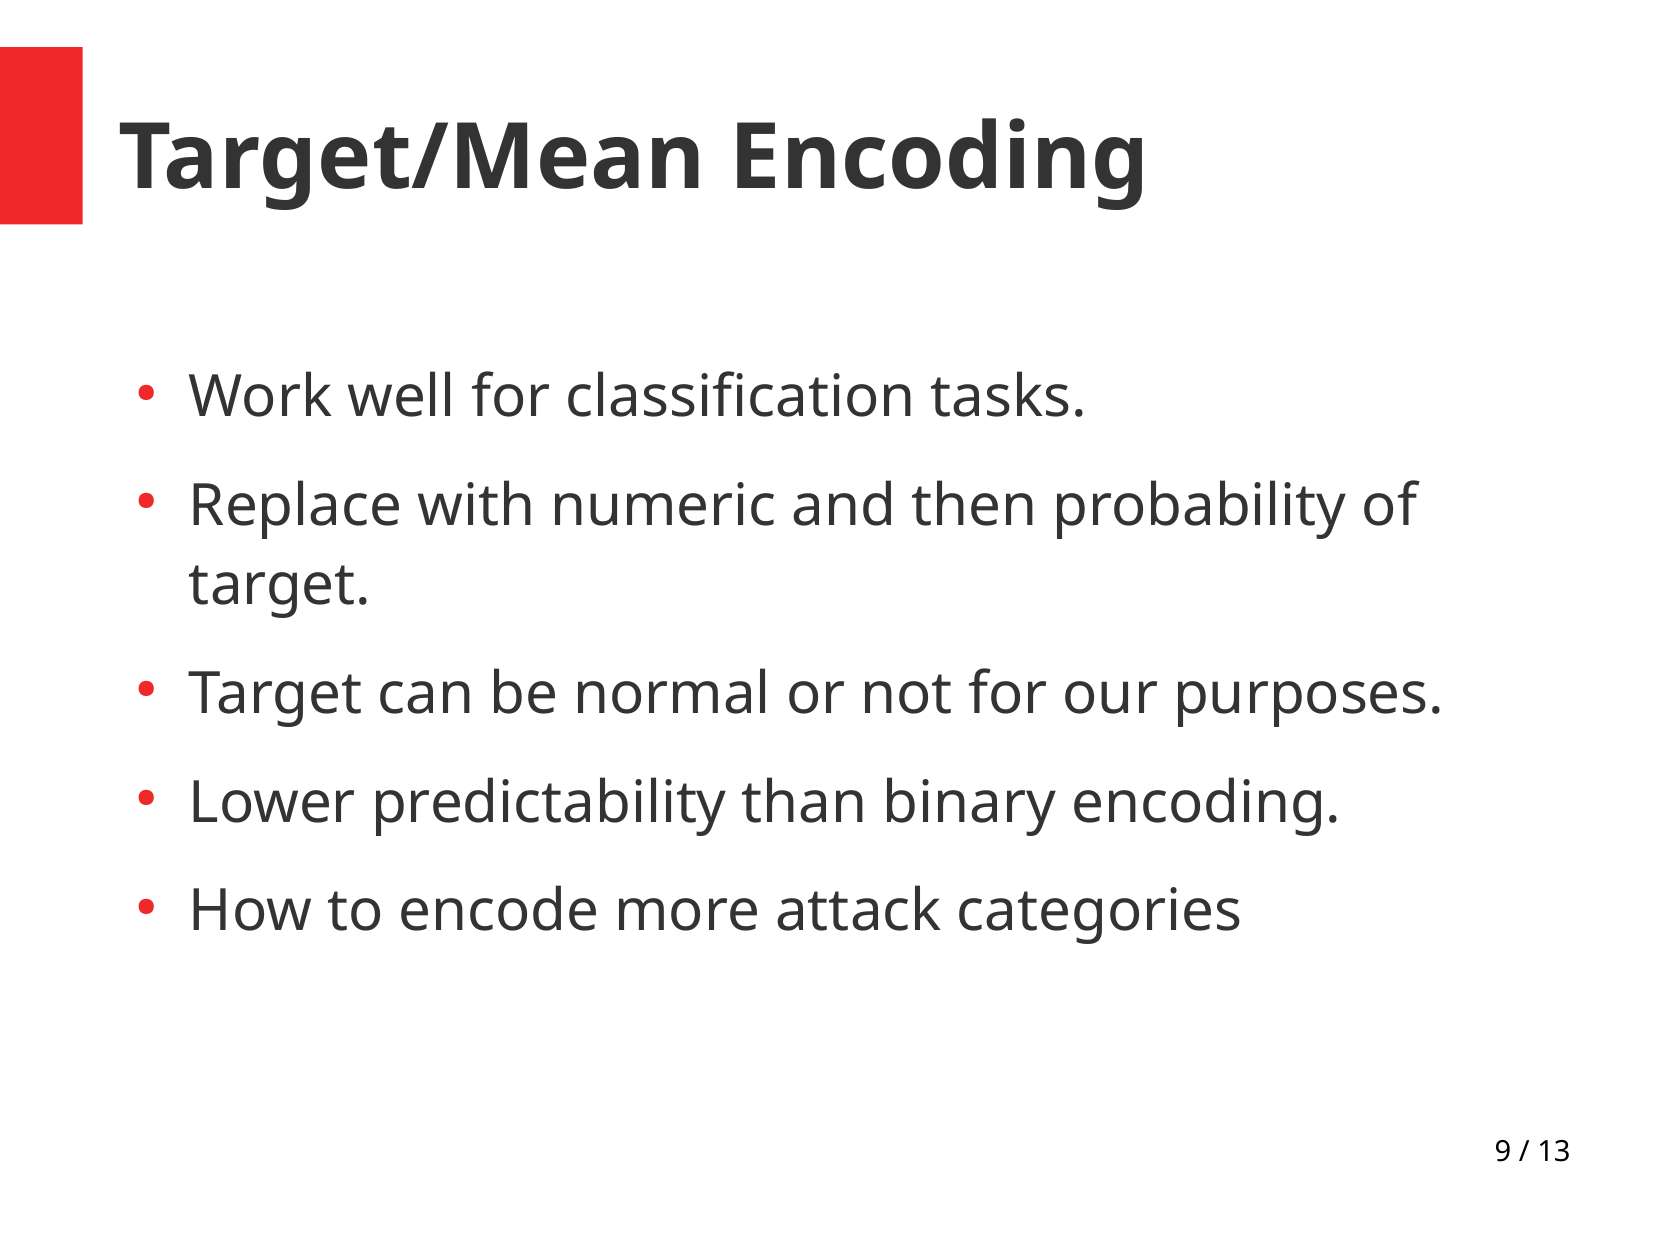

# Target/Mean Encoding
Work well for classification tasks.
Replace with numeric and then probability of target.
Target can be normal or not for our purposes.
Lower predictability than binary encoding.
How to encode more attack categories
9